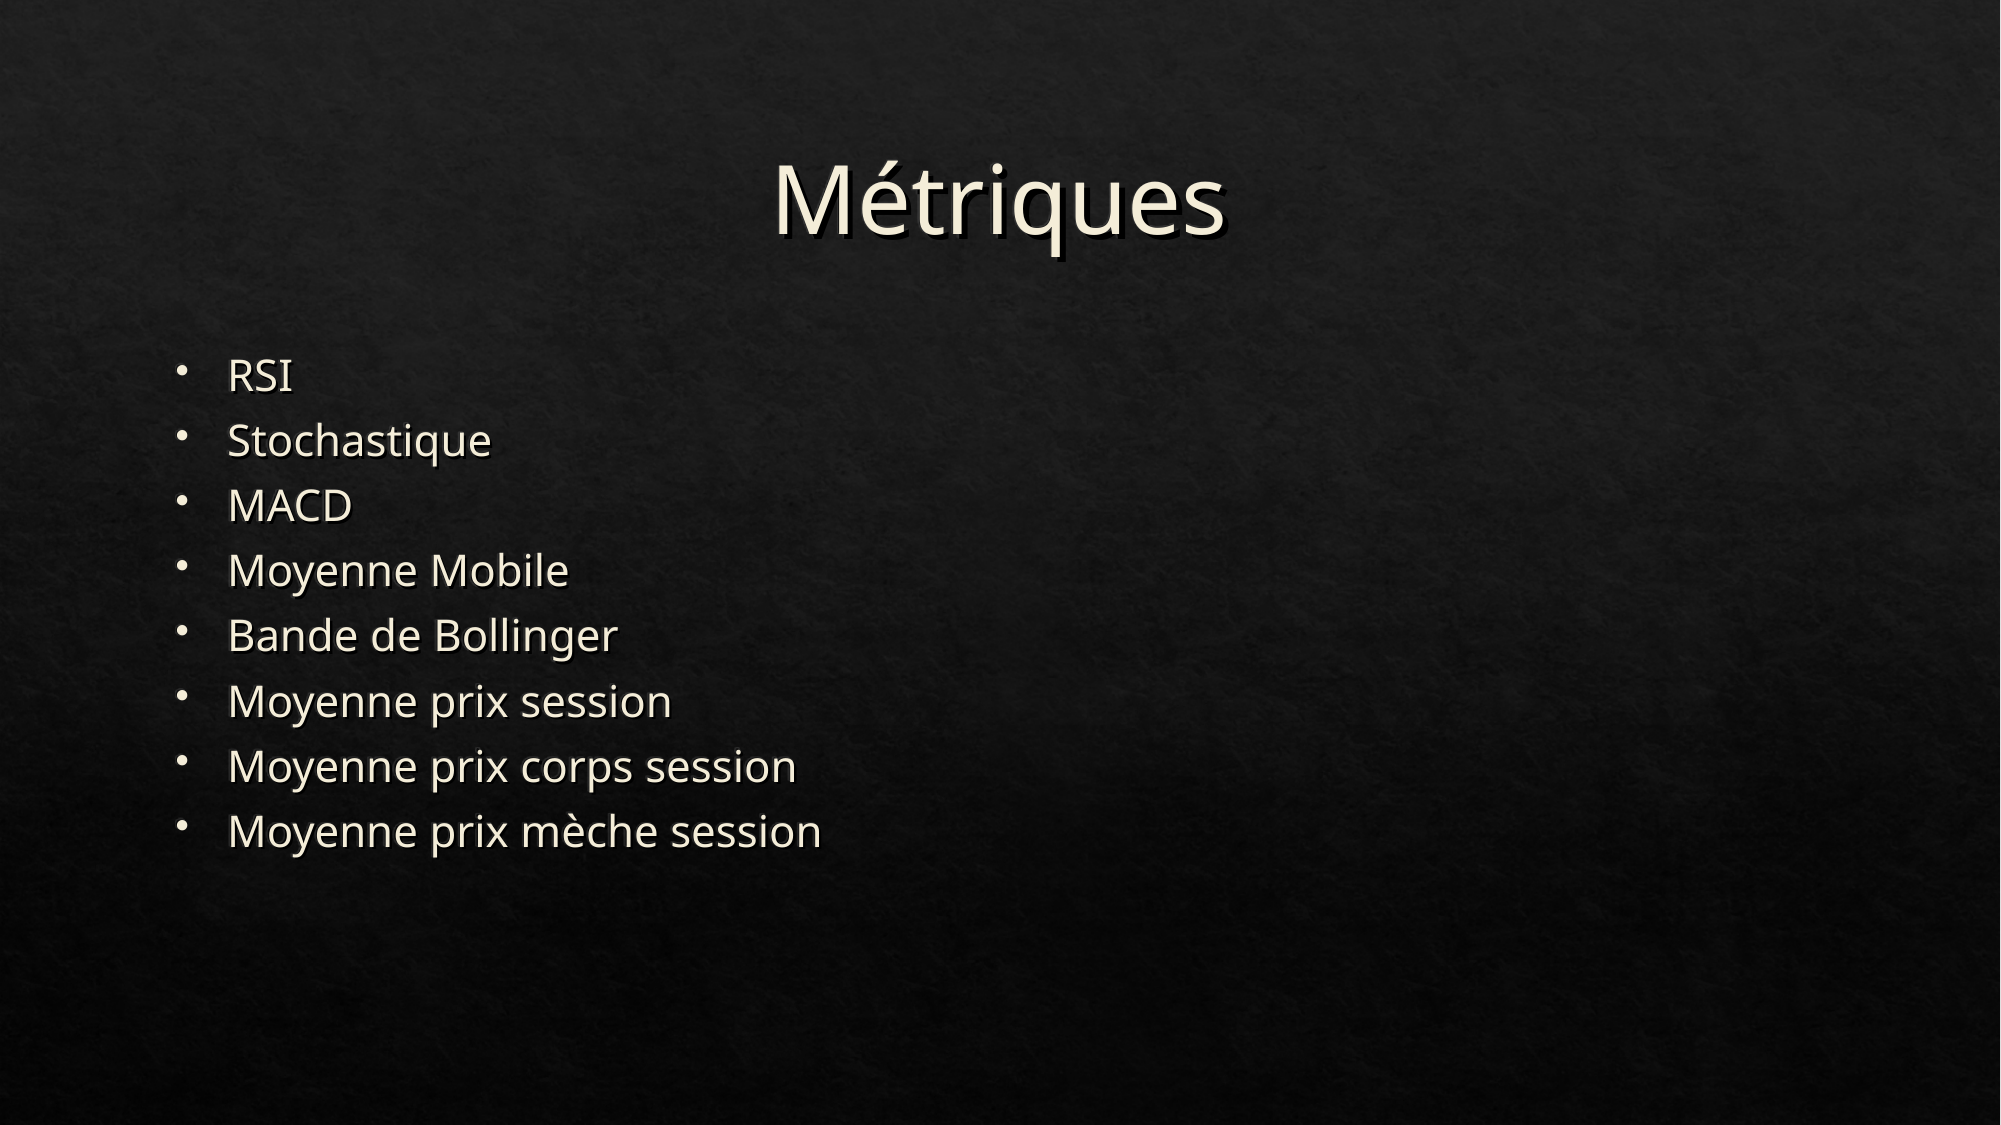

# Métriques
RSI
Stochastique
MACD
Moyenne Mobile
Bande de Bollinger
Moyenne prix session
Moyenne prix corps session
Moyenne prix mèche session